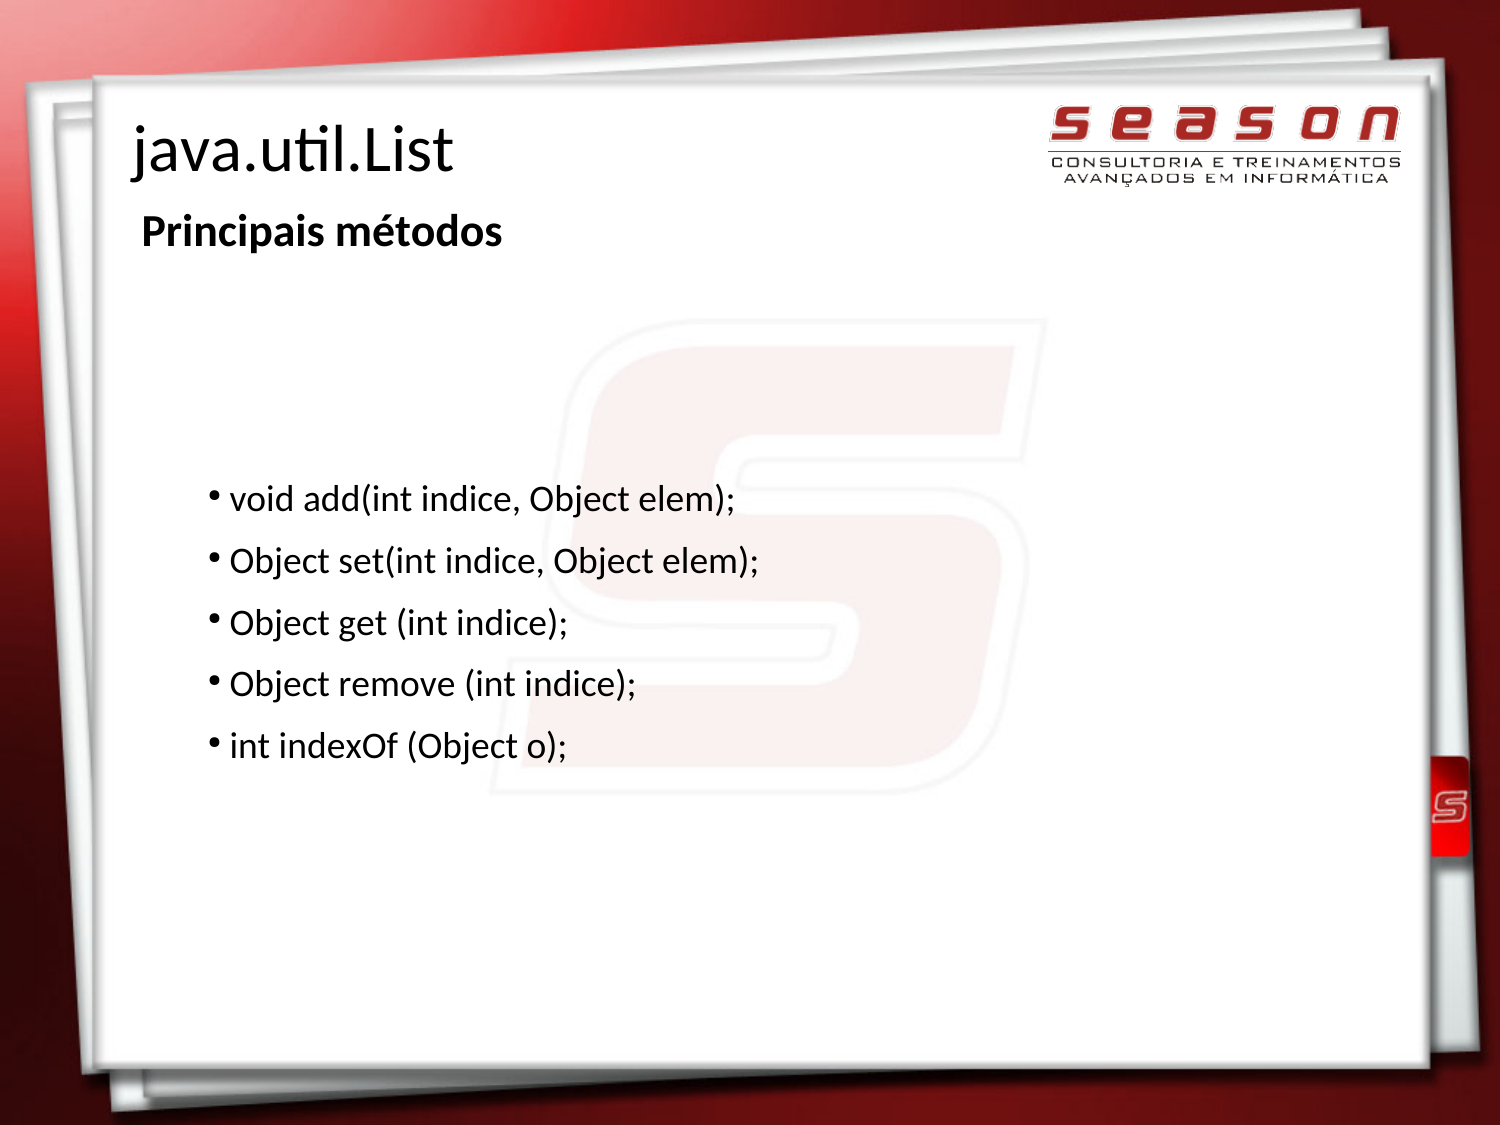

# java.util.List
Principais métodos
 void add(int indice, Object elem);
 Object set(int indice, Object elem);
 Object get (int indice);
 Object remove (int indice);
 int indexOf (Object o);